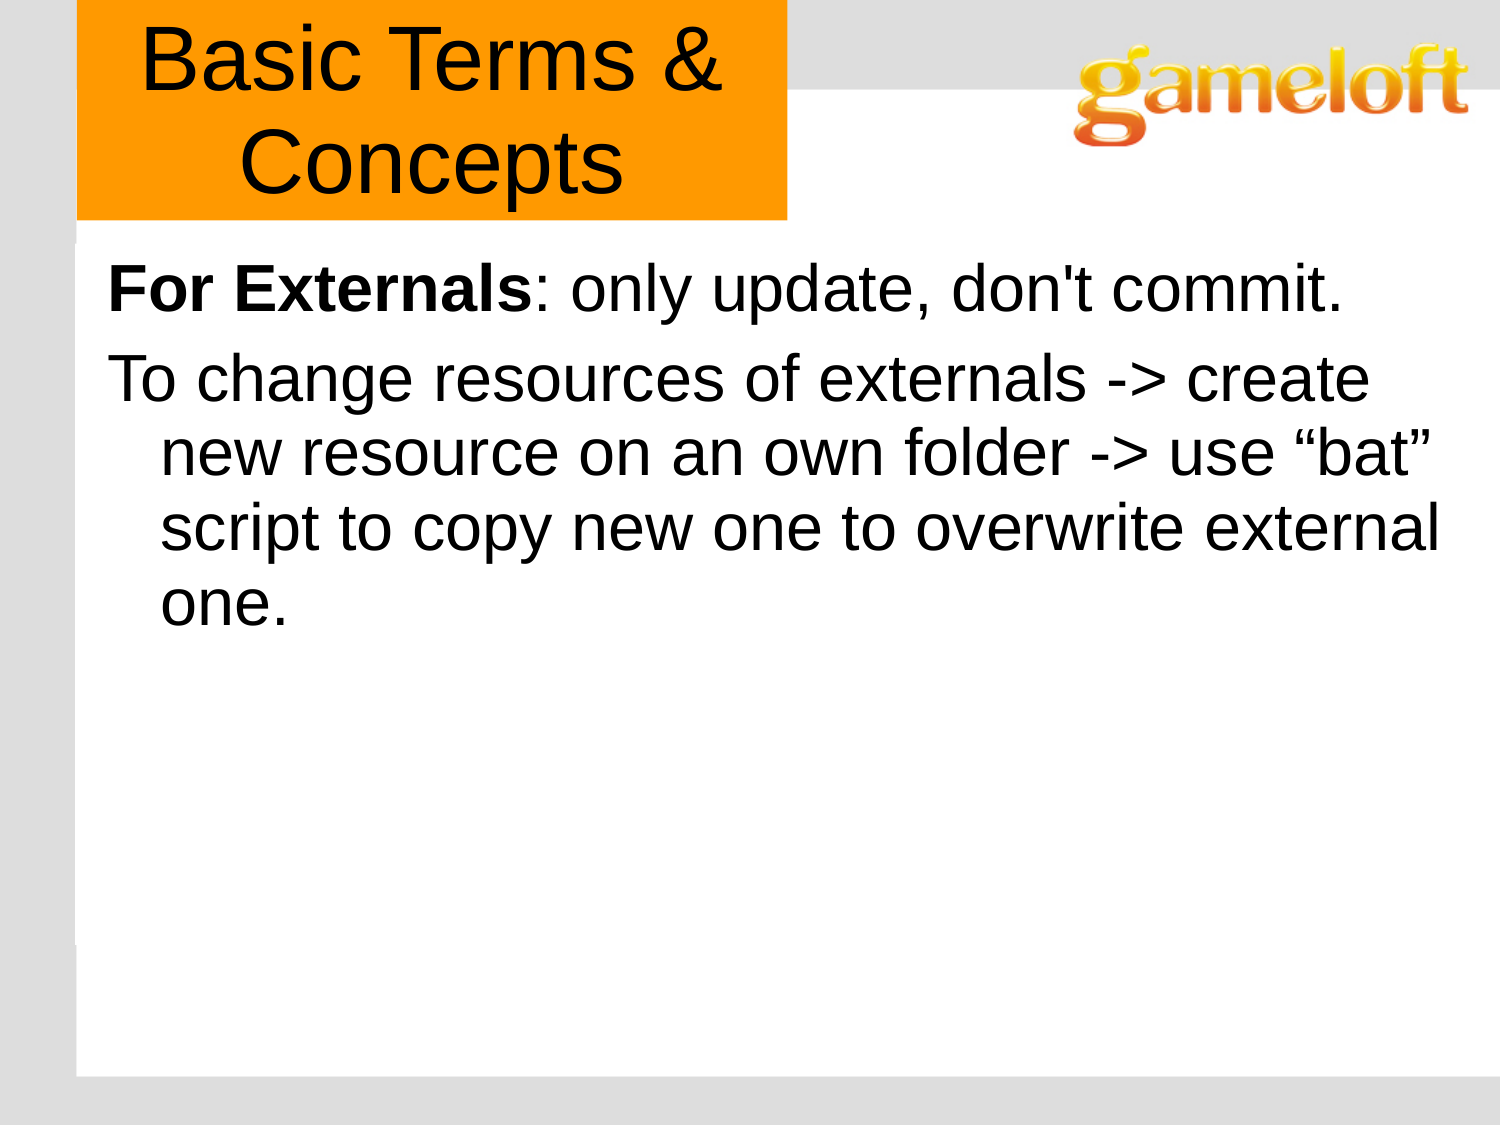

# Basic Terms & Concepts
For Externals: only update, don't commit.
To change resources of externals -> create new resource on an own folder -> use “bat” script to copy new one to overwrite external one.